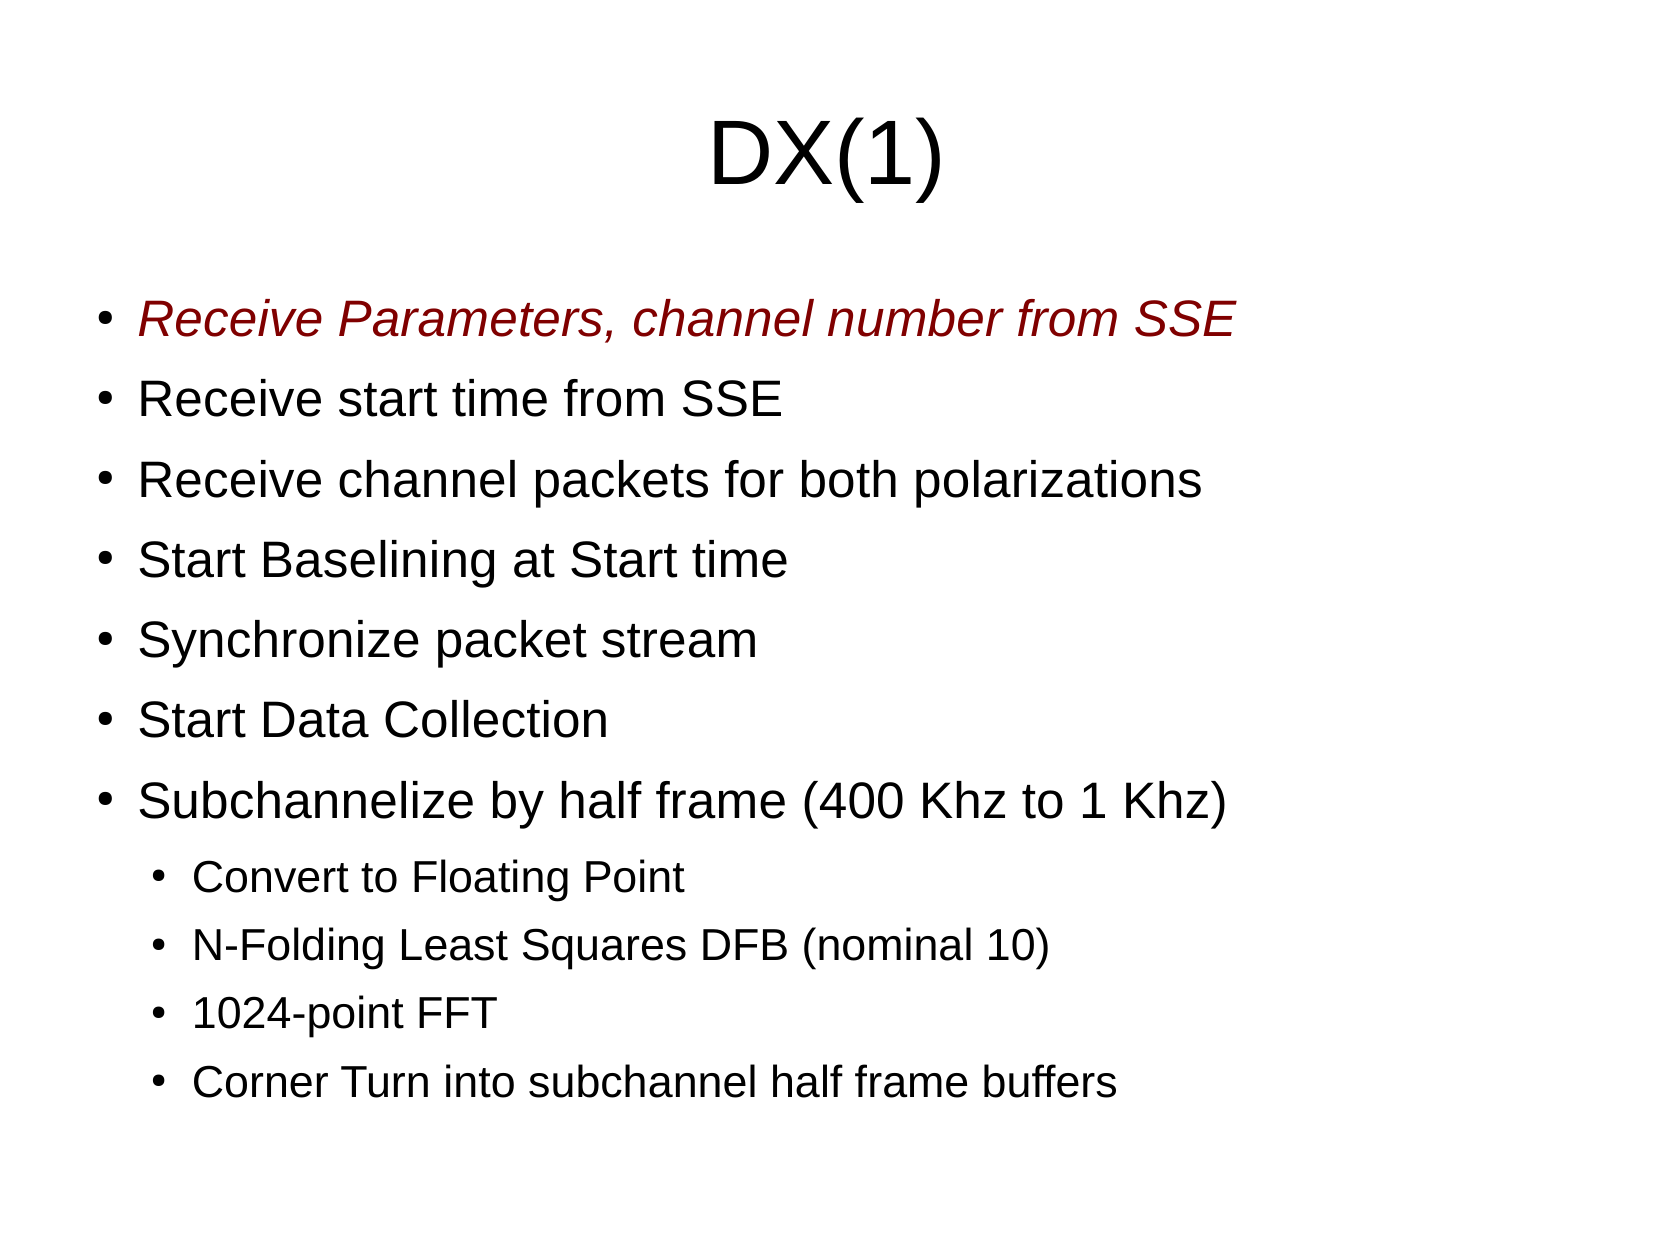

# DX(1)
Receive Parameters, channel number from SSE
Receive start time from SSE
Receive channel packets for both polarizations
Start Baselining at Start time
Synchronize packet stream
Start Data Collection
Subchannelize by half frame (400 Khz to 1 Khz)
Convert to Floating Point
N-Folding Least Squares DFB (nominal 10)
1024-point FFT
Corner Turn into subchannel half frame buffers